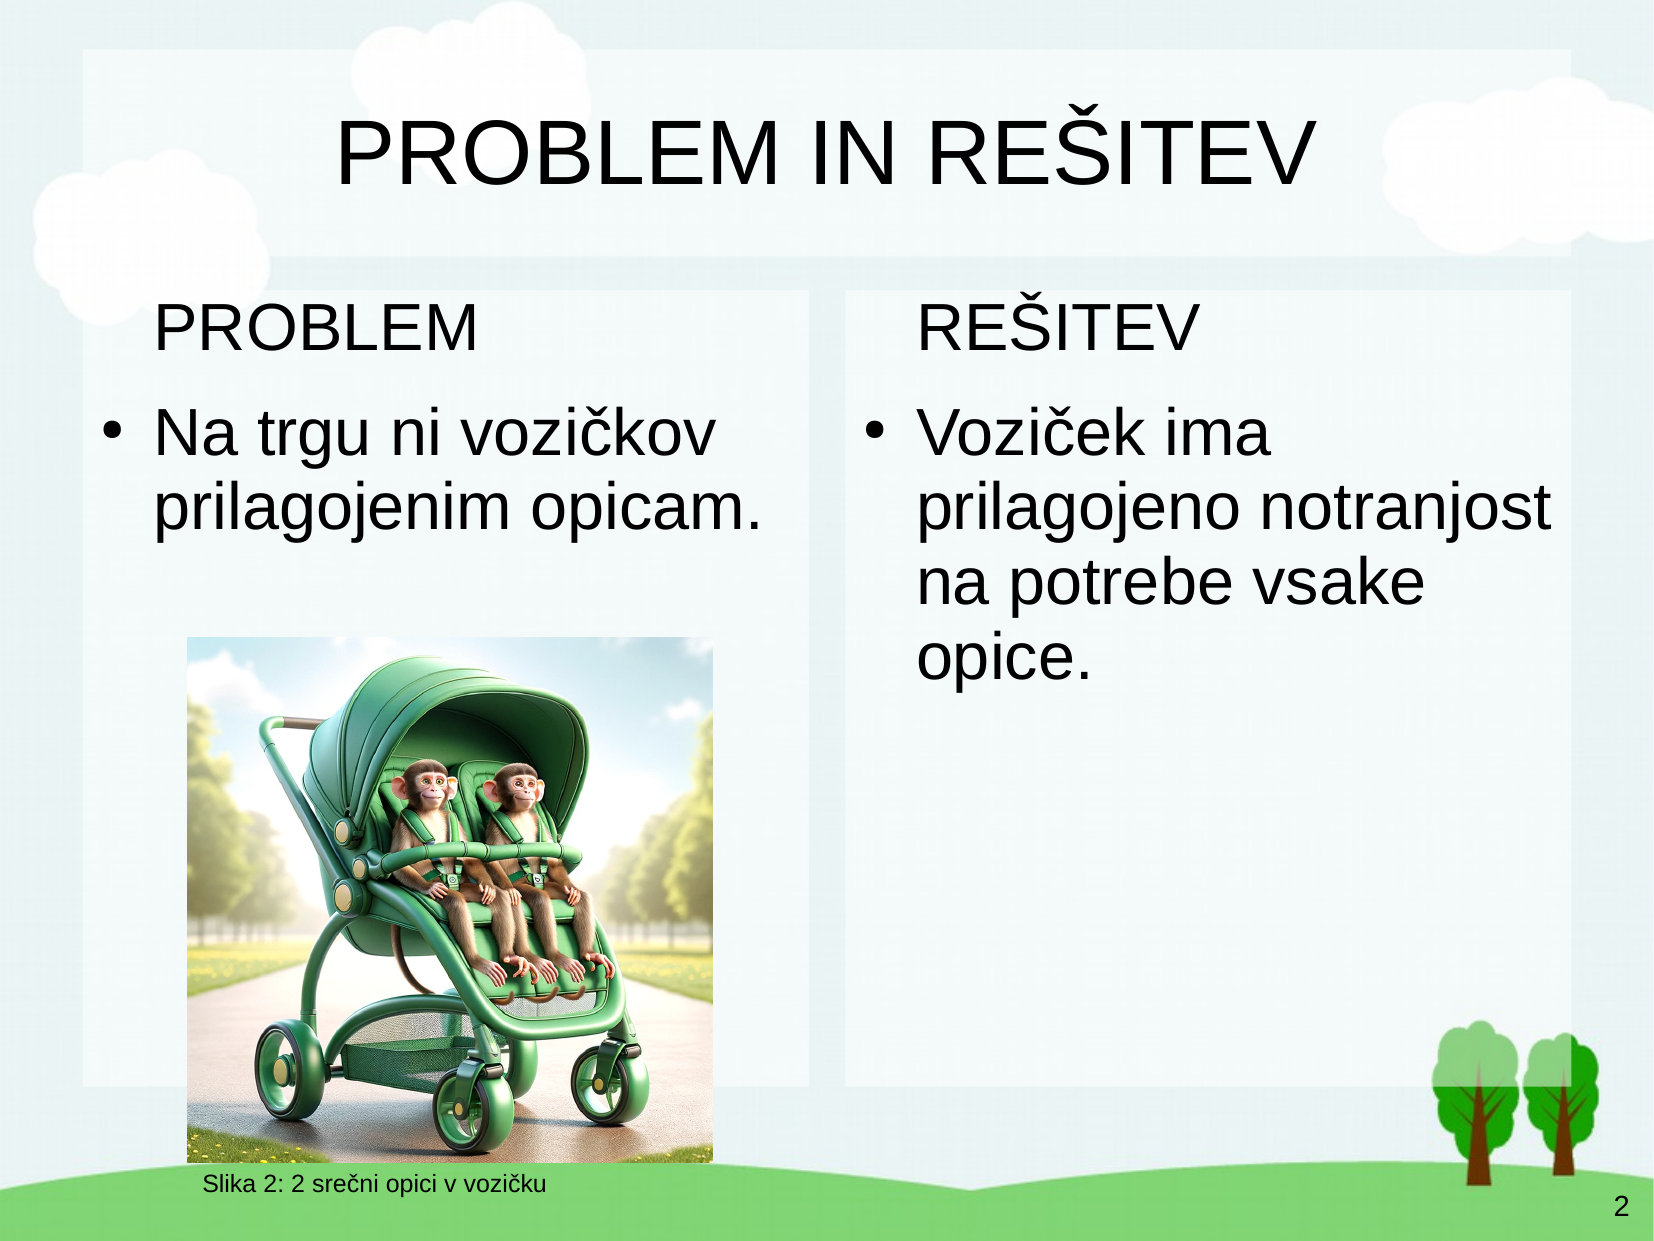

# PROBLEM IN REŠITEV
PROBLEM
Na trgu ni vozičkov prilagojenim opicam.
REŠITEV
Voziček ima prilagojeno notranjost na potrebe vsake opice.
Slika 2: 2 srečni opici v vozičku
2